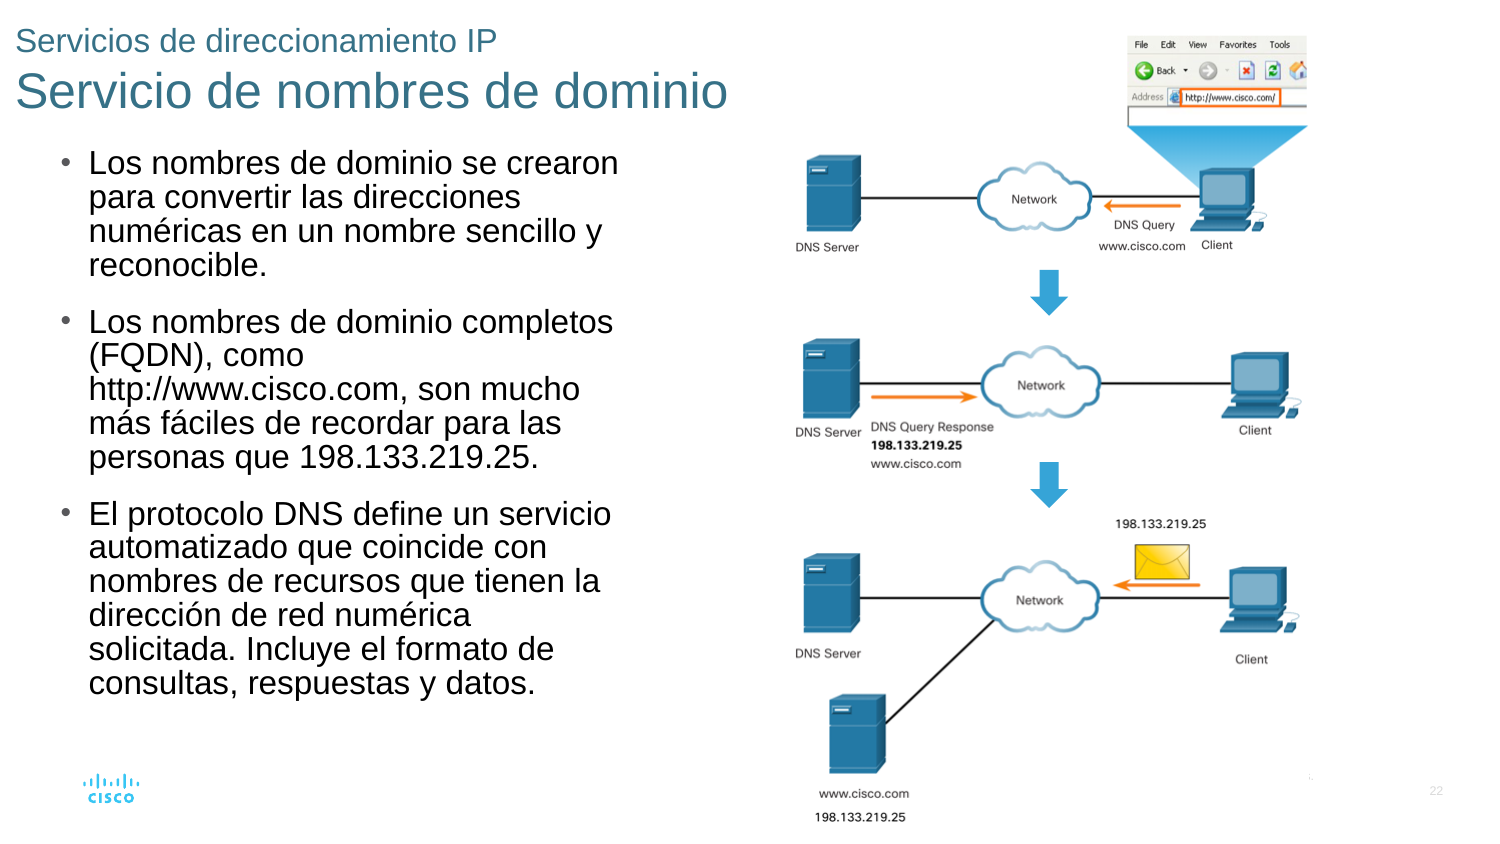

# Servicios de direccionamiento IP Servicio de nombres de dominio
Los nombres de dominio se crearon para convertir las direcciones numéricas en un nombre sencillo y reconocible.
Los nombres de dominio completos (FQDN), como http://www.cisco.com, son mucho más fáciles de recordar para las personas que 198.133.219.25.
El protocolo DNS define un servicio automatizado que coincide con nombres de recursos que tienen la dirección de red numérica solicitada. Incluye el formato de consultas, respuestas y datos.